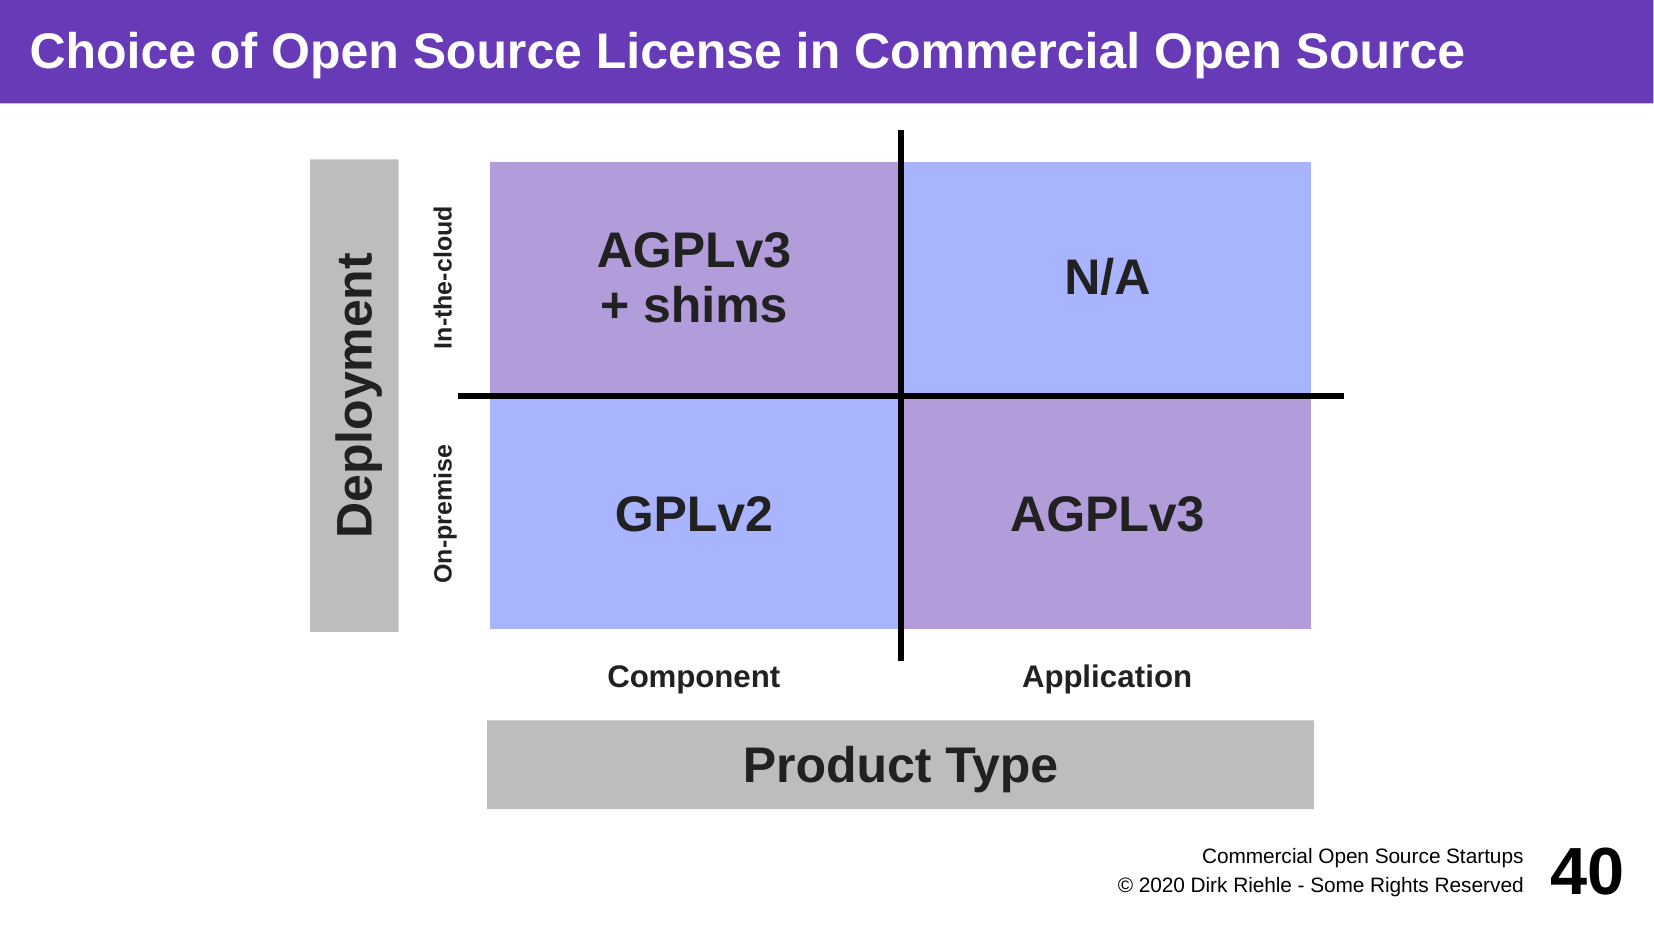

# Choice of Open Source License in Commercial Open Source
AGPLv3
+ shims
N/A
In-the-cloud
Deployment
GPLv2
AGPLv3
On-premise
Component
Application
Product Type
Commercial Open Source Startups
40
© 2020 Dirk Riehle - Some Rights Reserved